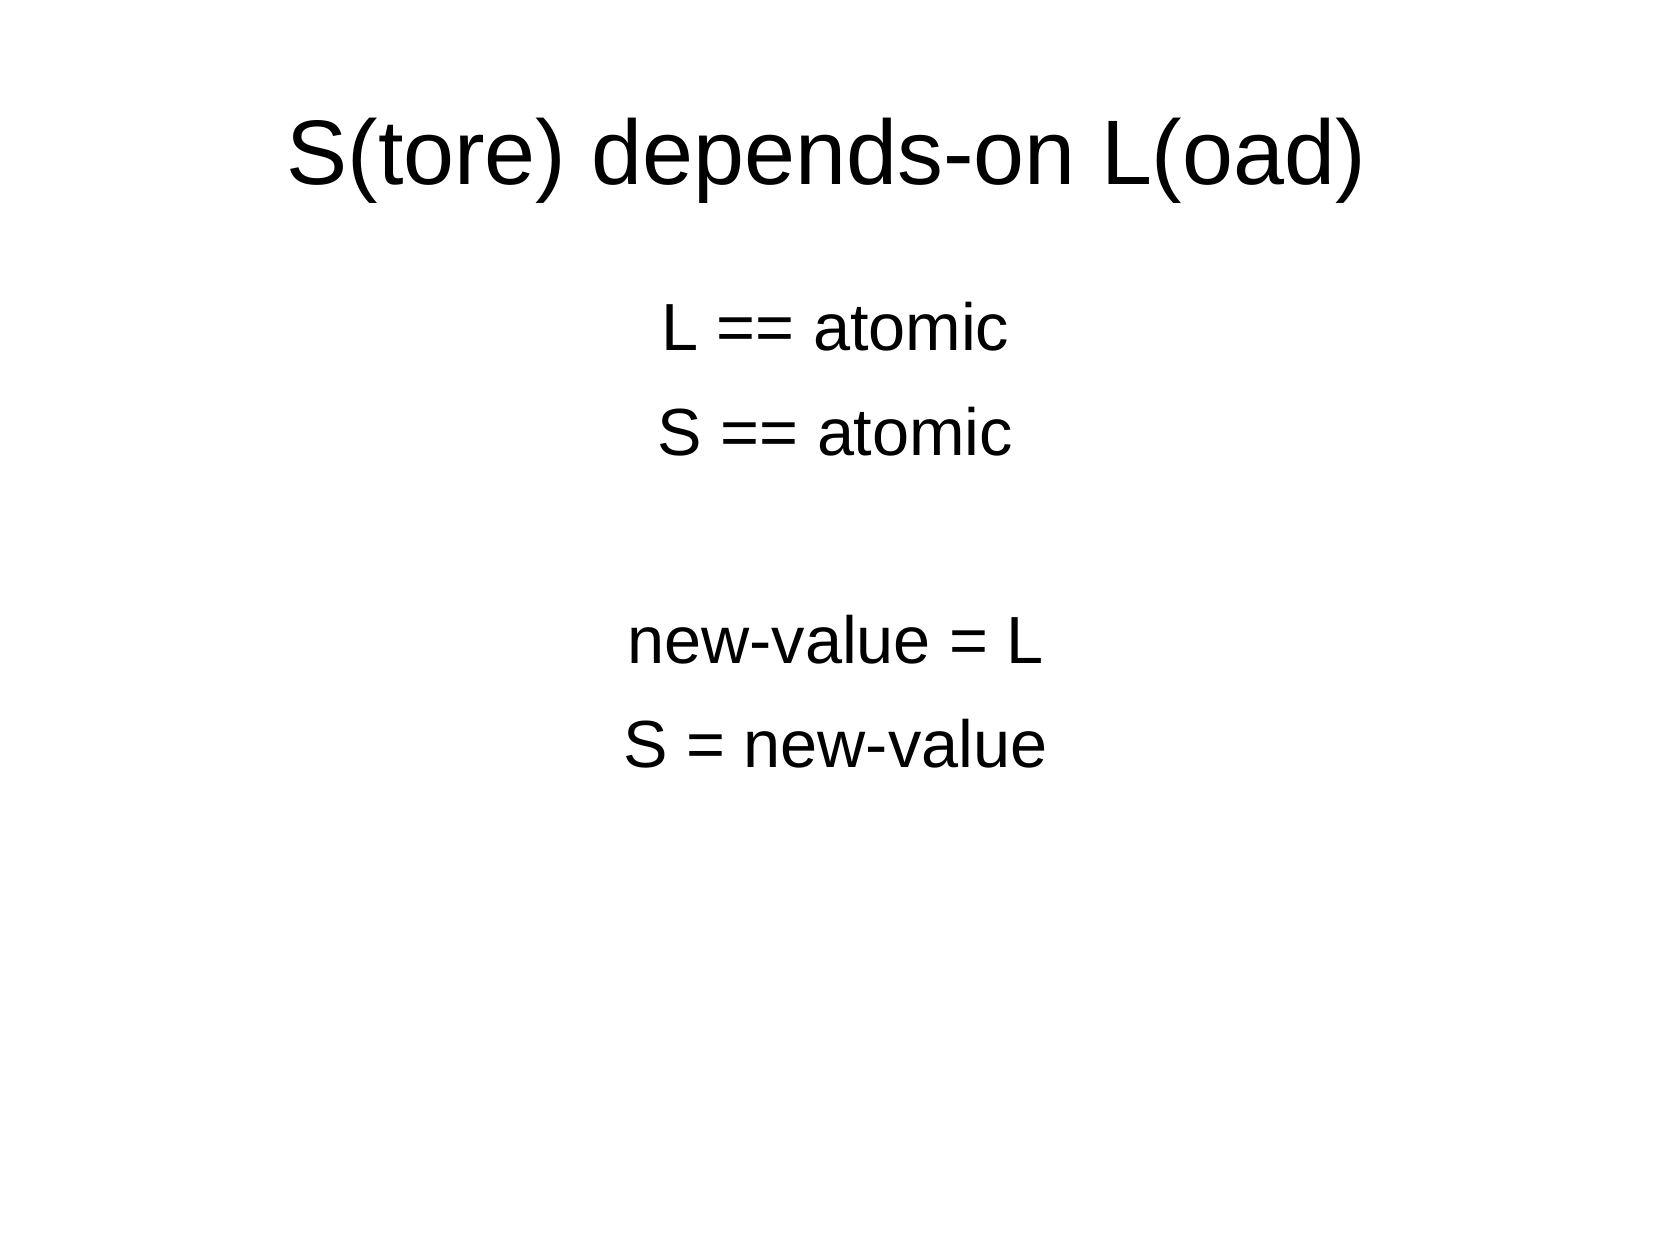

# S(tore) depends-on L(oad)
L == atomic
S == atomic
new-value = L
S = new-value